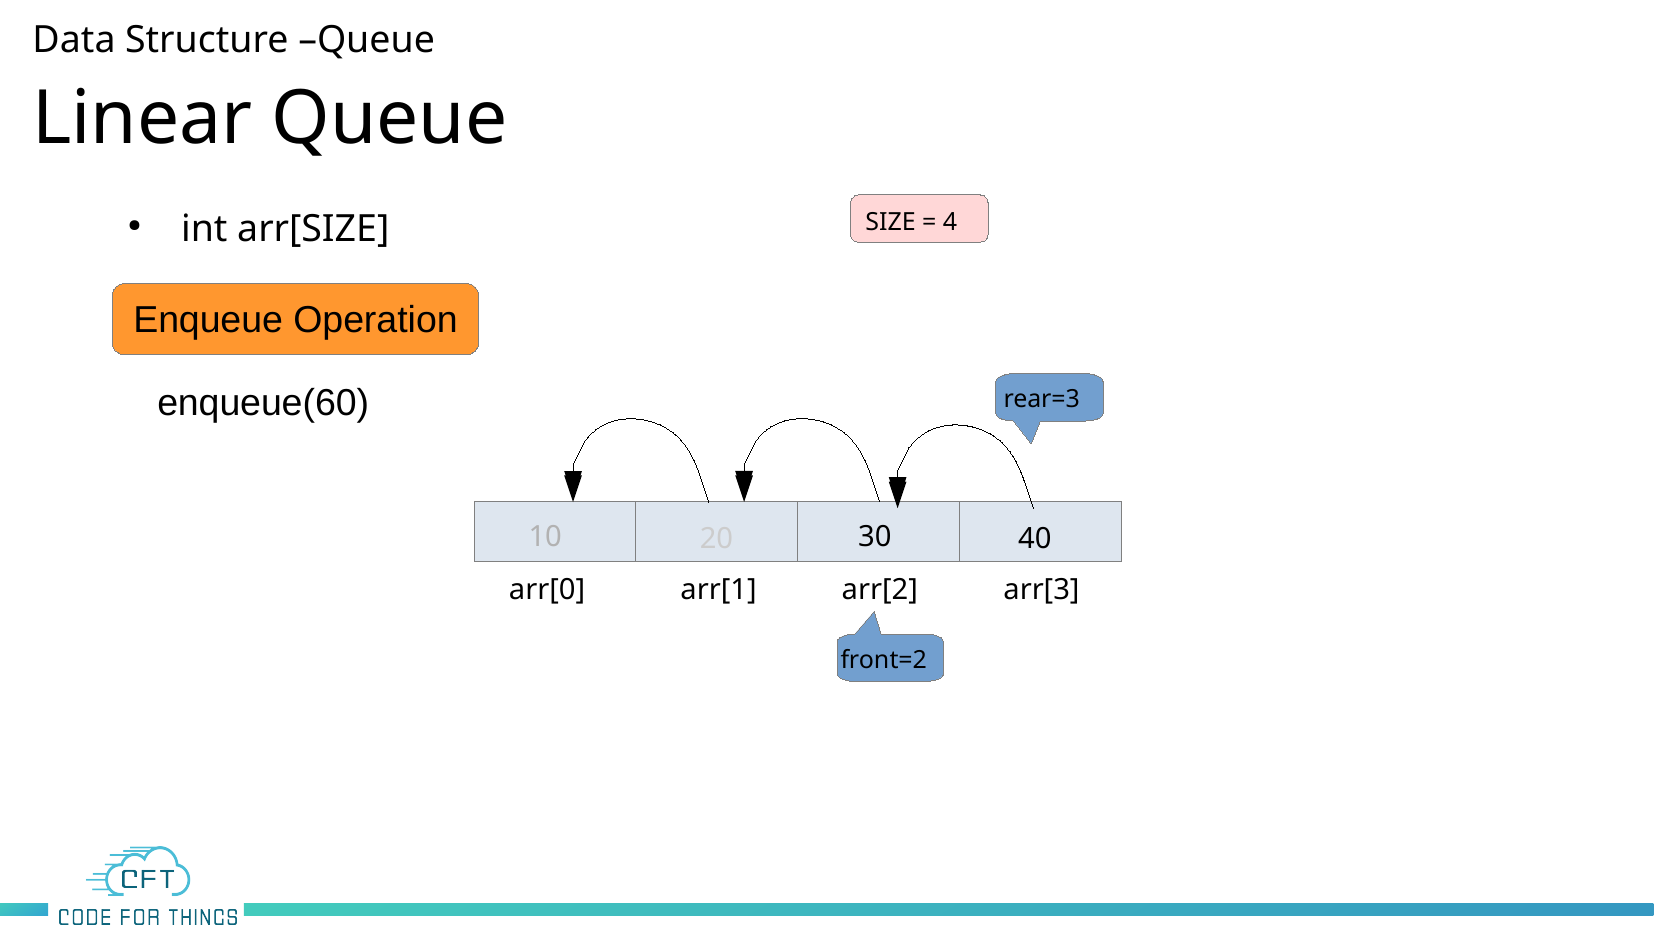

# Data Structure –Queue Linear Queue
int arr[SIZE]
SIZE = 4
Enqueue Operation
 rear=3
enqueue(60)
arr[0]
arr[1]
arr[2]
arr[3]
10
30
40
20
front=2